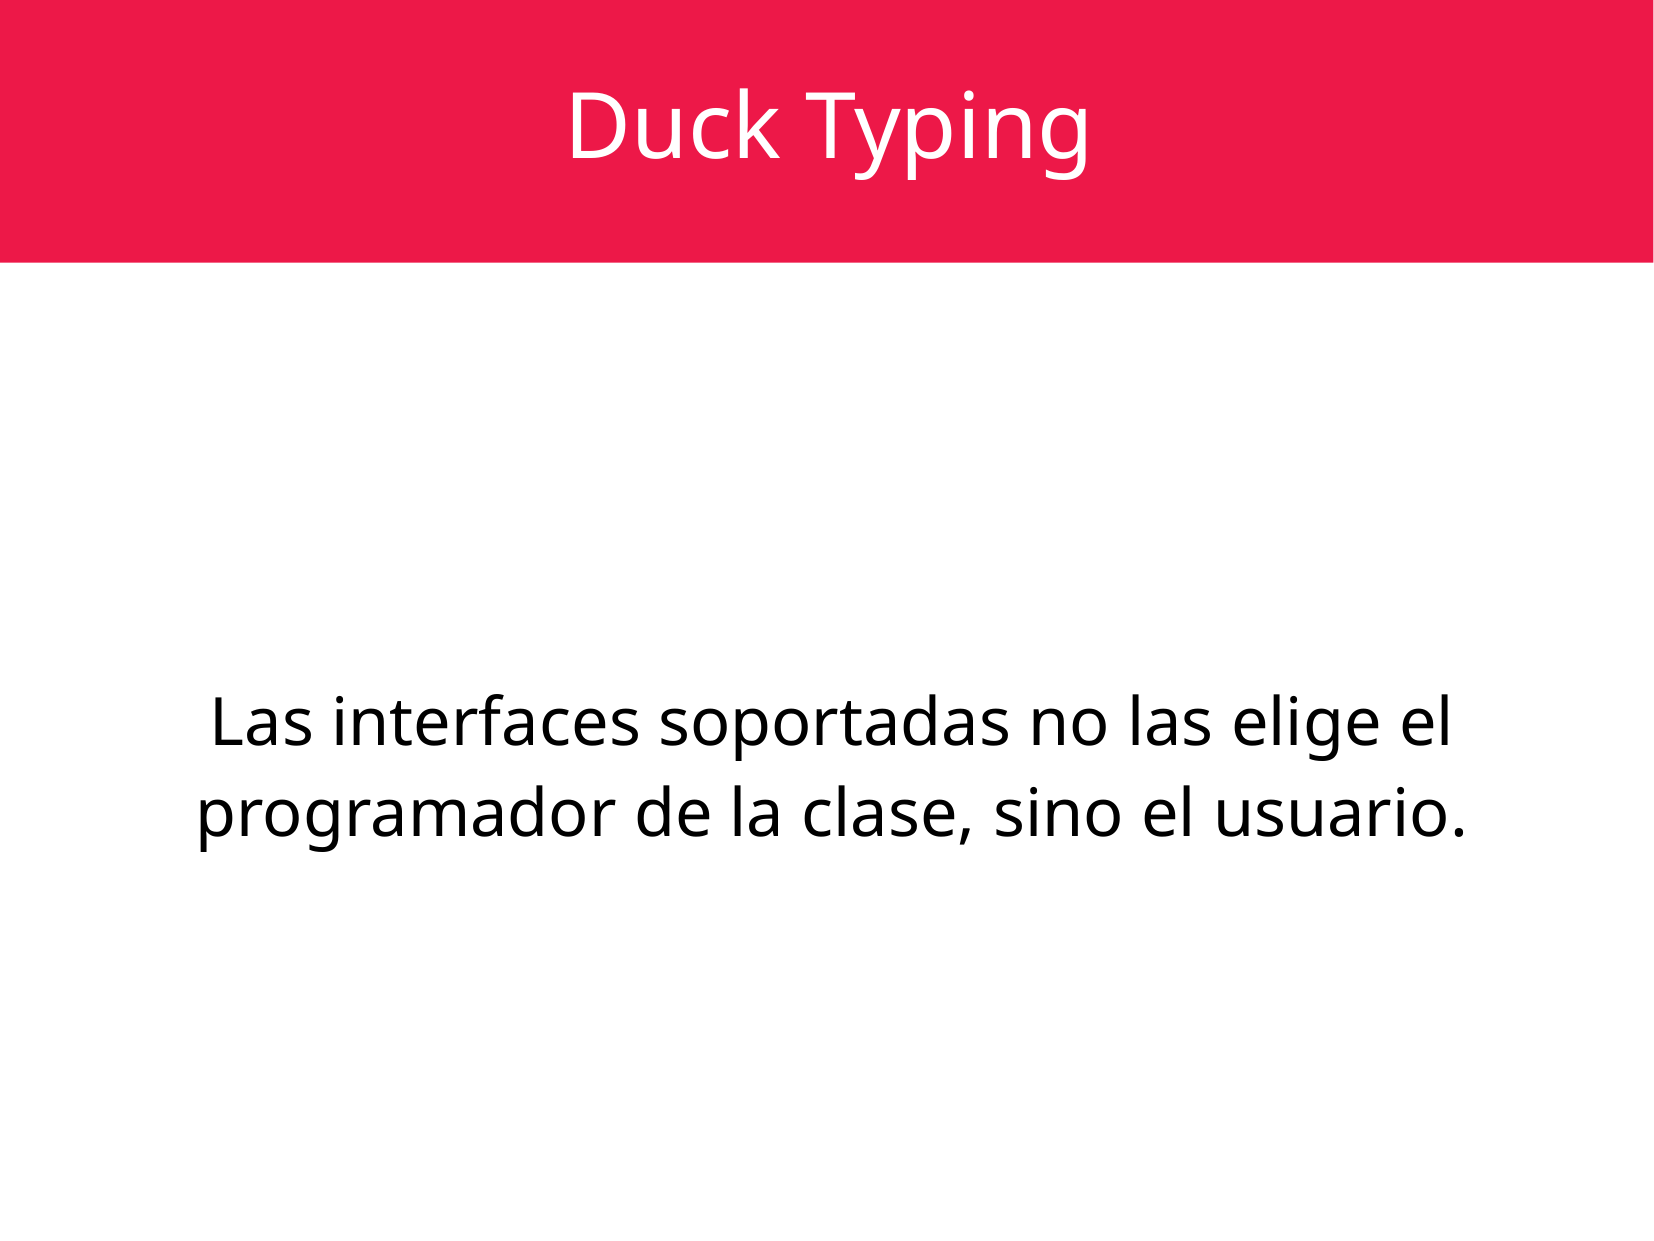

# Duck Typing
Las interfaces soportadas no las elige el programador de la clase, sino el usuario.